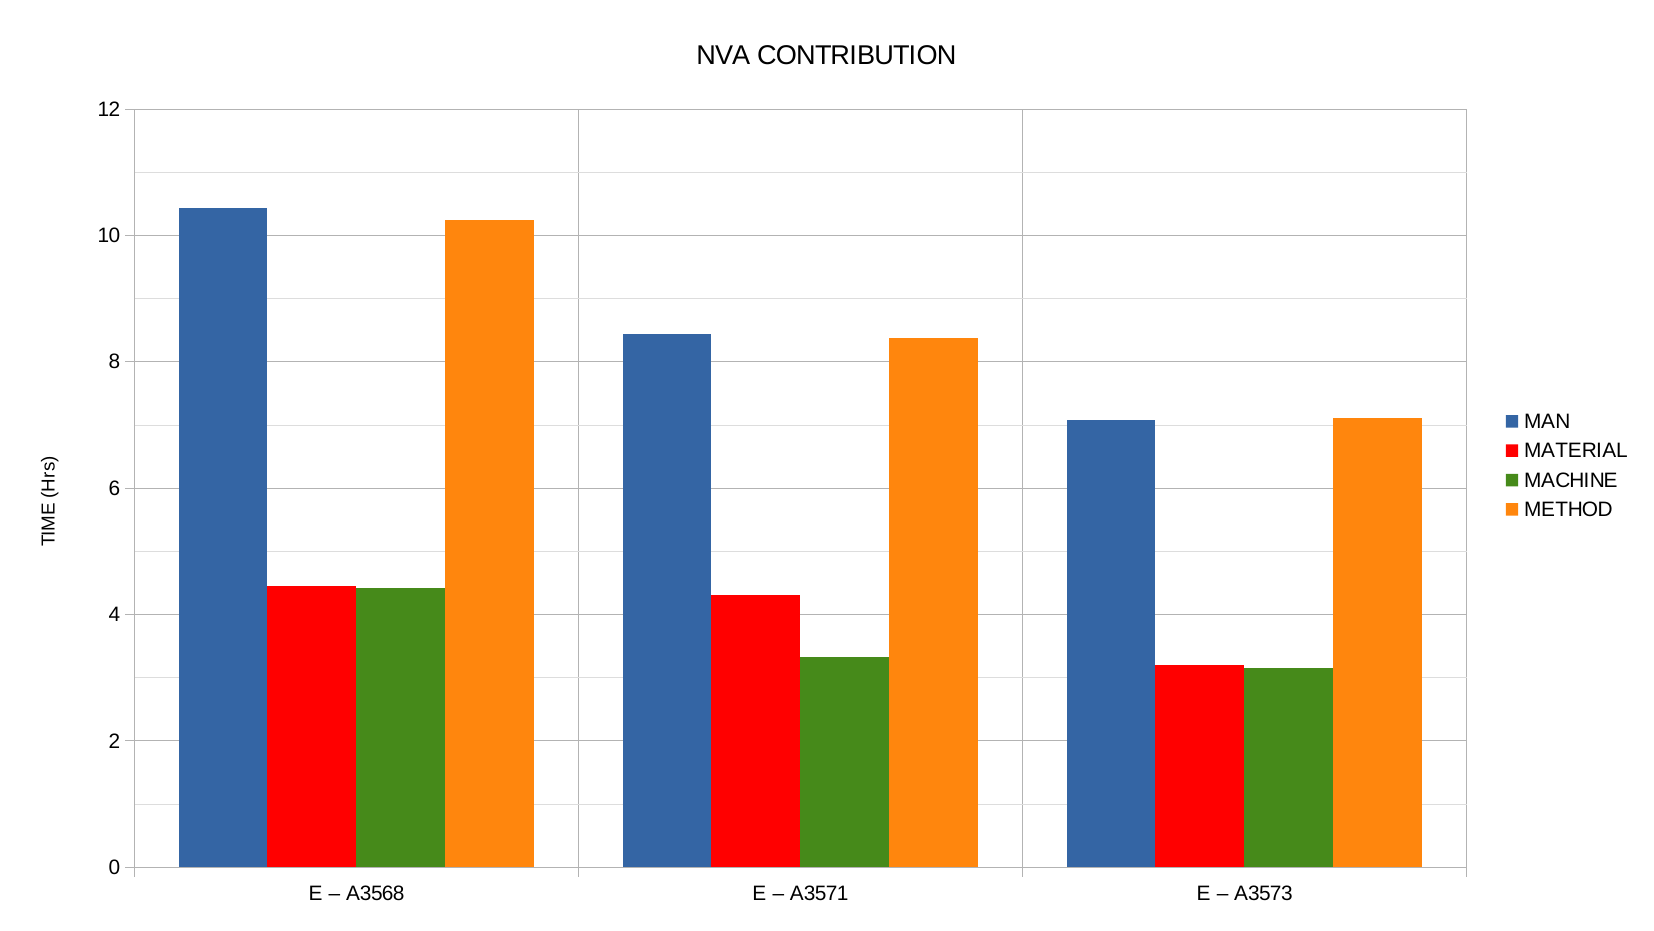

### Chart: NVA CONTRIBUTION
| Category | MAN | MATERIAL | MACHINE | METHOD |
|---|---|---|---|---|
| E – A3568 | 10.43 | 4.45 | 4.42 | 10.25 |
| E – A3571 | 8.44 | 4.31 | 3.33 | 8.38 |
| E – A3573 | 7.08 | 3.2 | 3.15 | 7.12 |